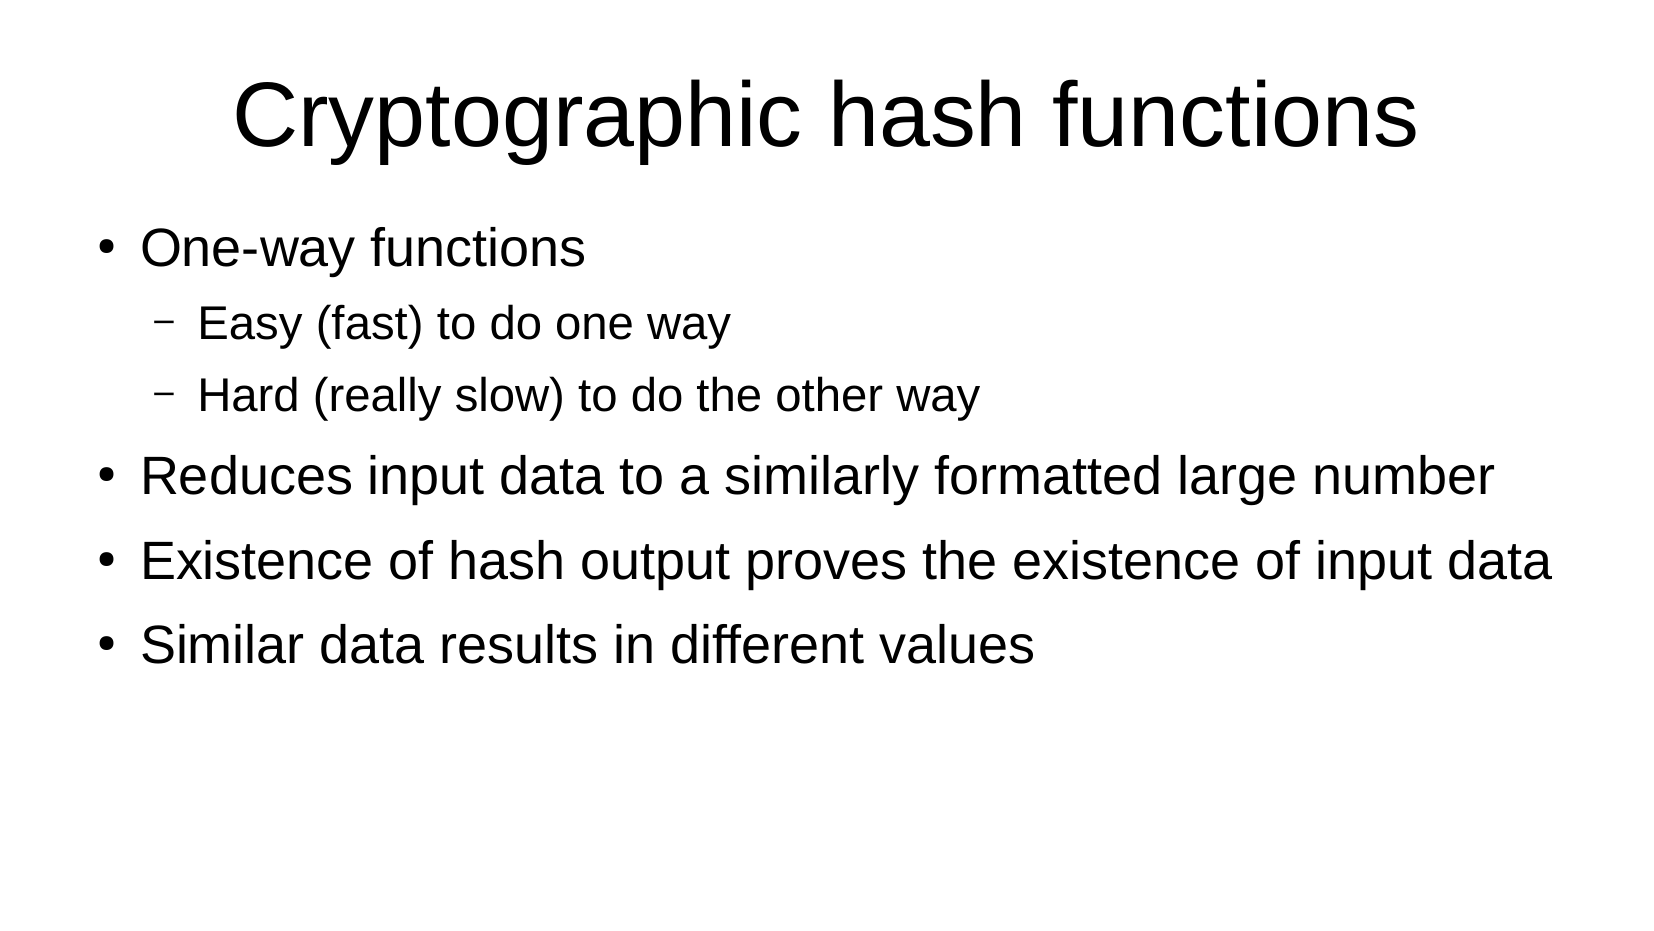

# Cryptographic hash functions
One-way functions
Easy (fast) to do one way
Hard (really slow) to do the other way
Reduces input data to a similarly formatted large number
Existence of hash output proves the existence of input data
Similar data results in different values